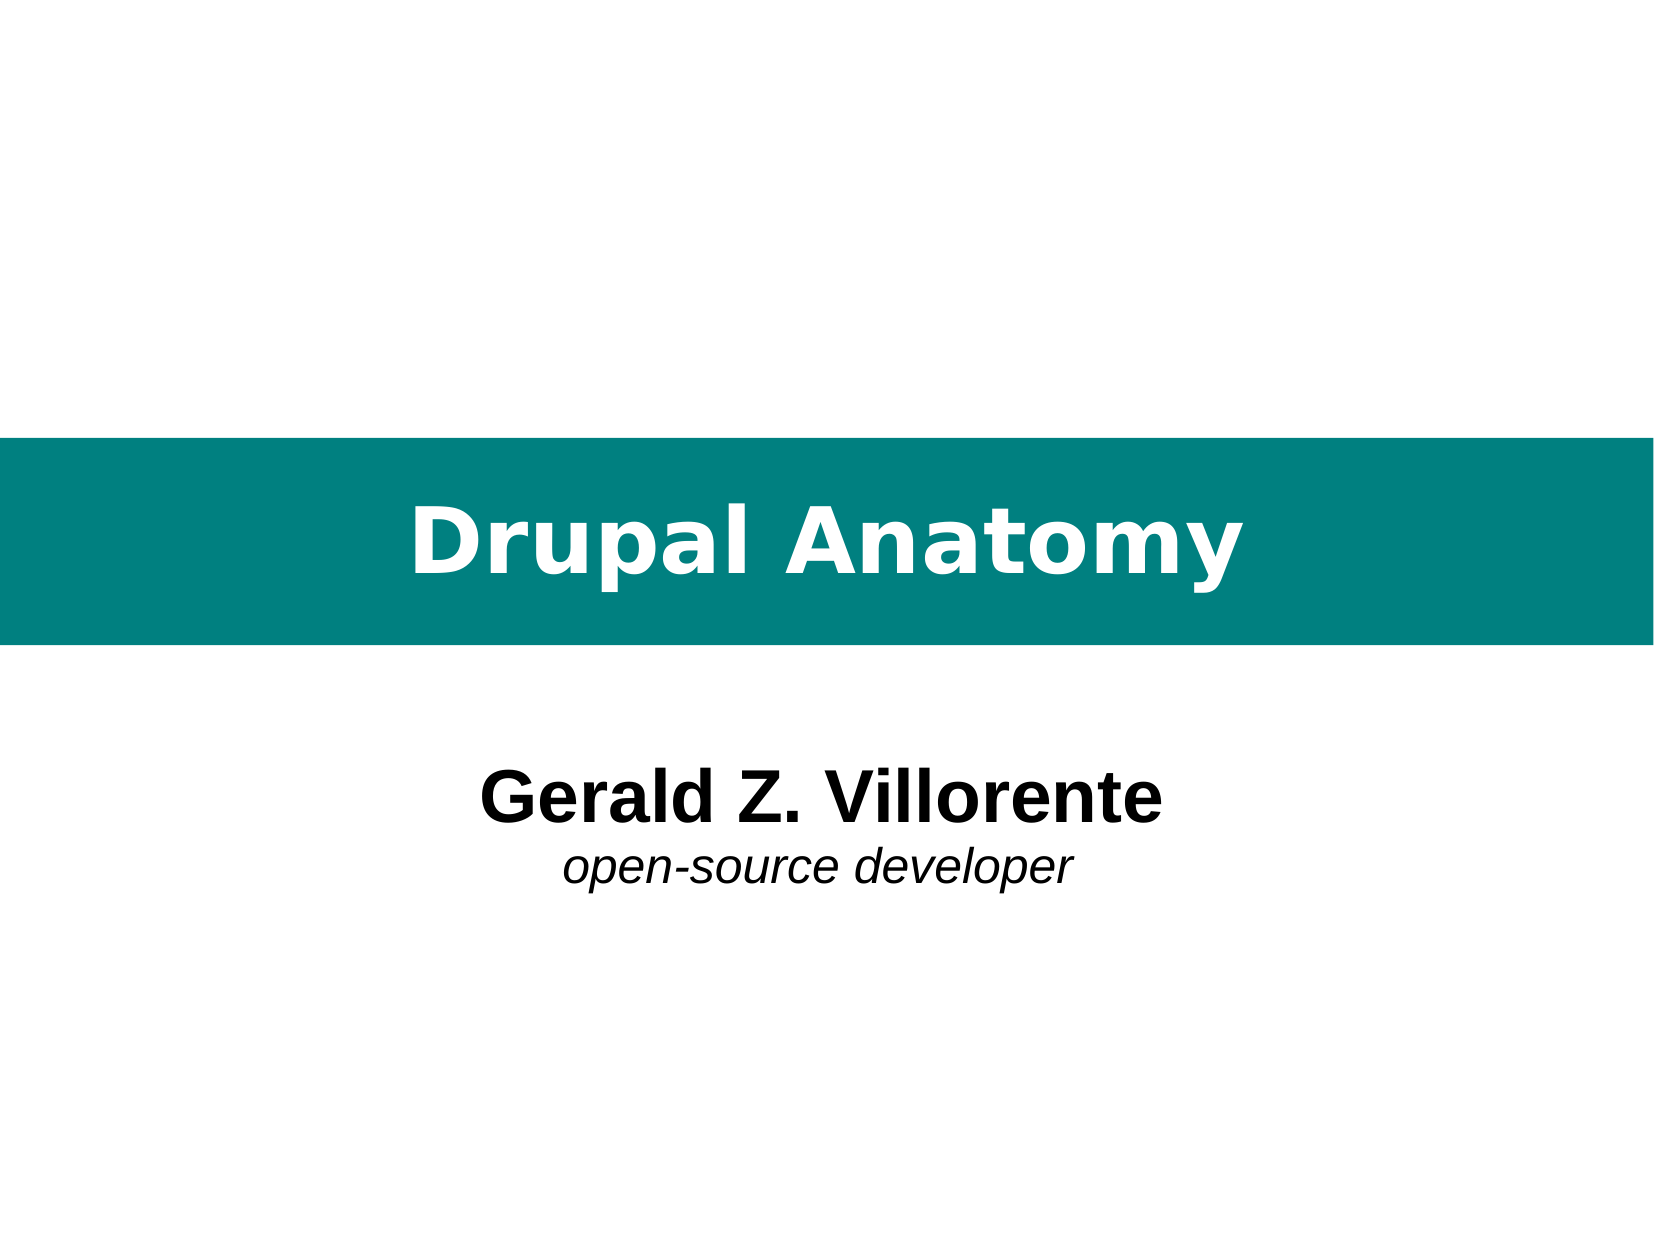

# Drupal Anatomy
Gerald Z. Villorente
open-source developer